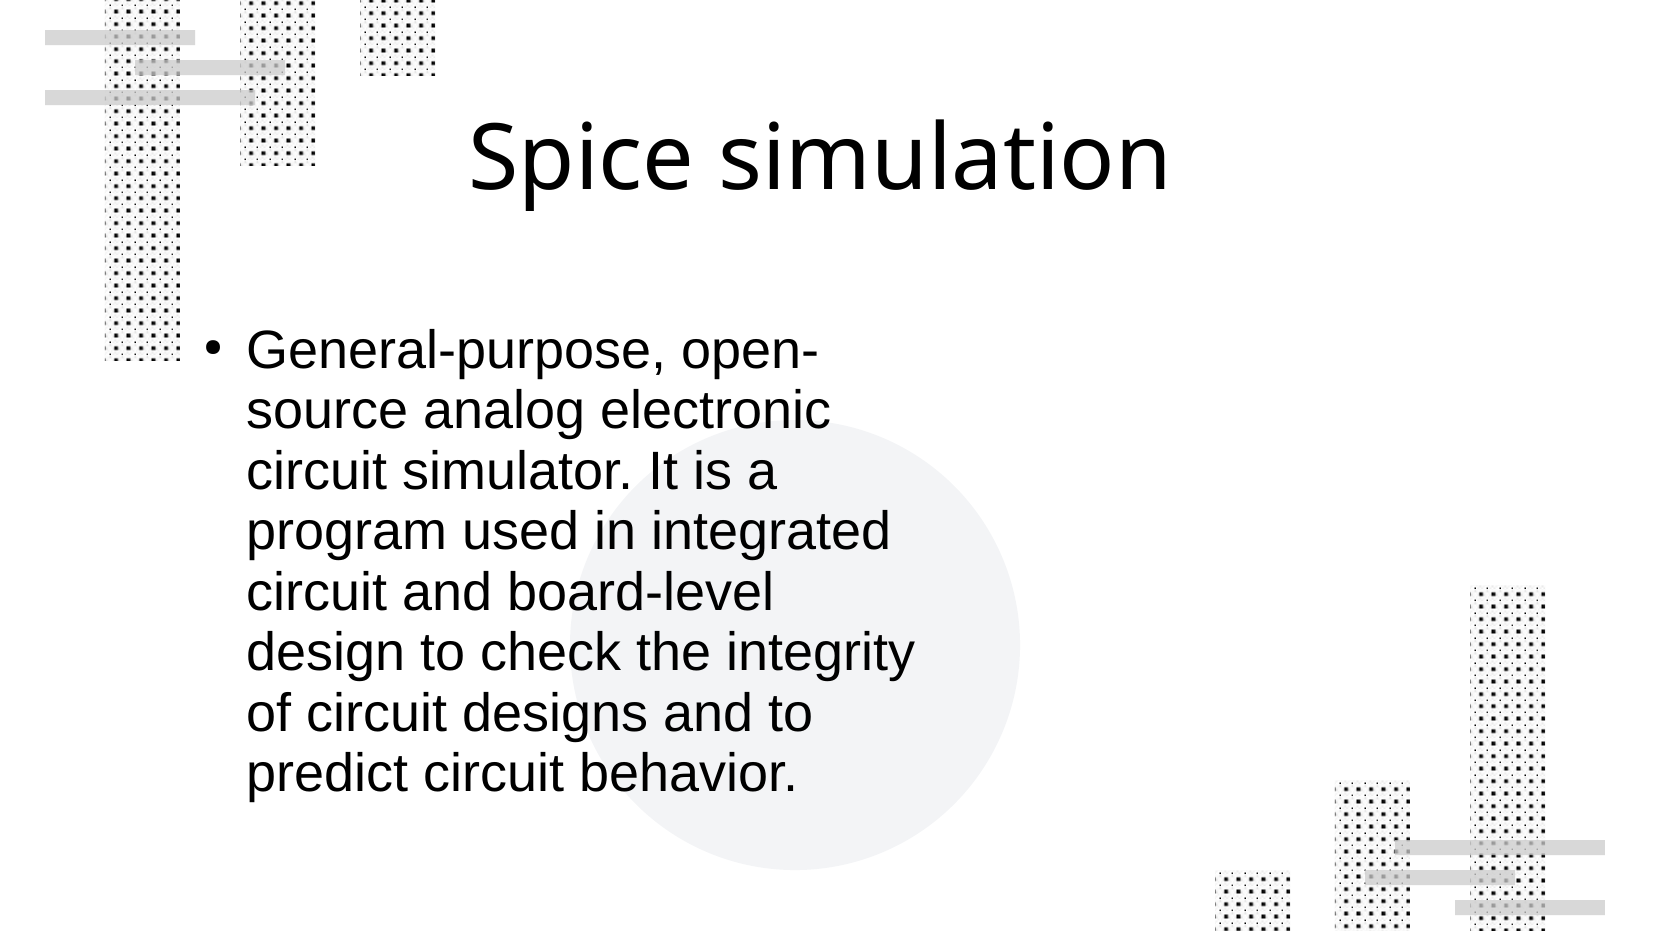

# Spice simulation
General-purpose, open-source analog electronic circuit simulator. It is a program used in integrated circuit and board-level design to check the integrity of circuit designs and to predict circuit behavior.